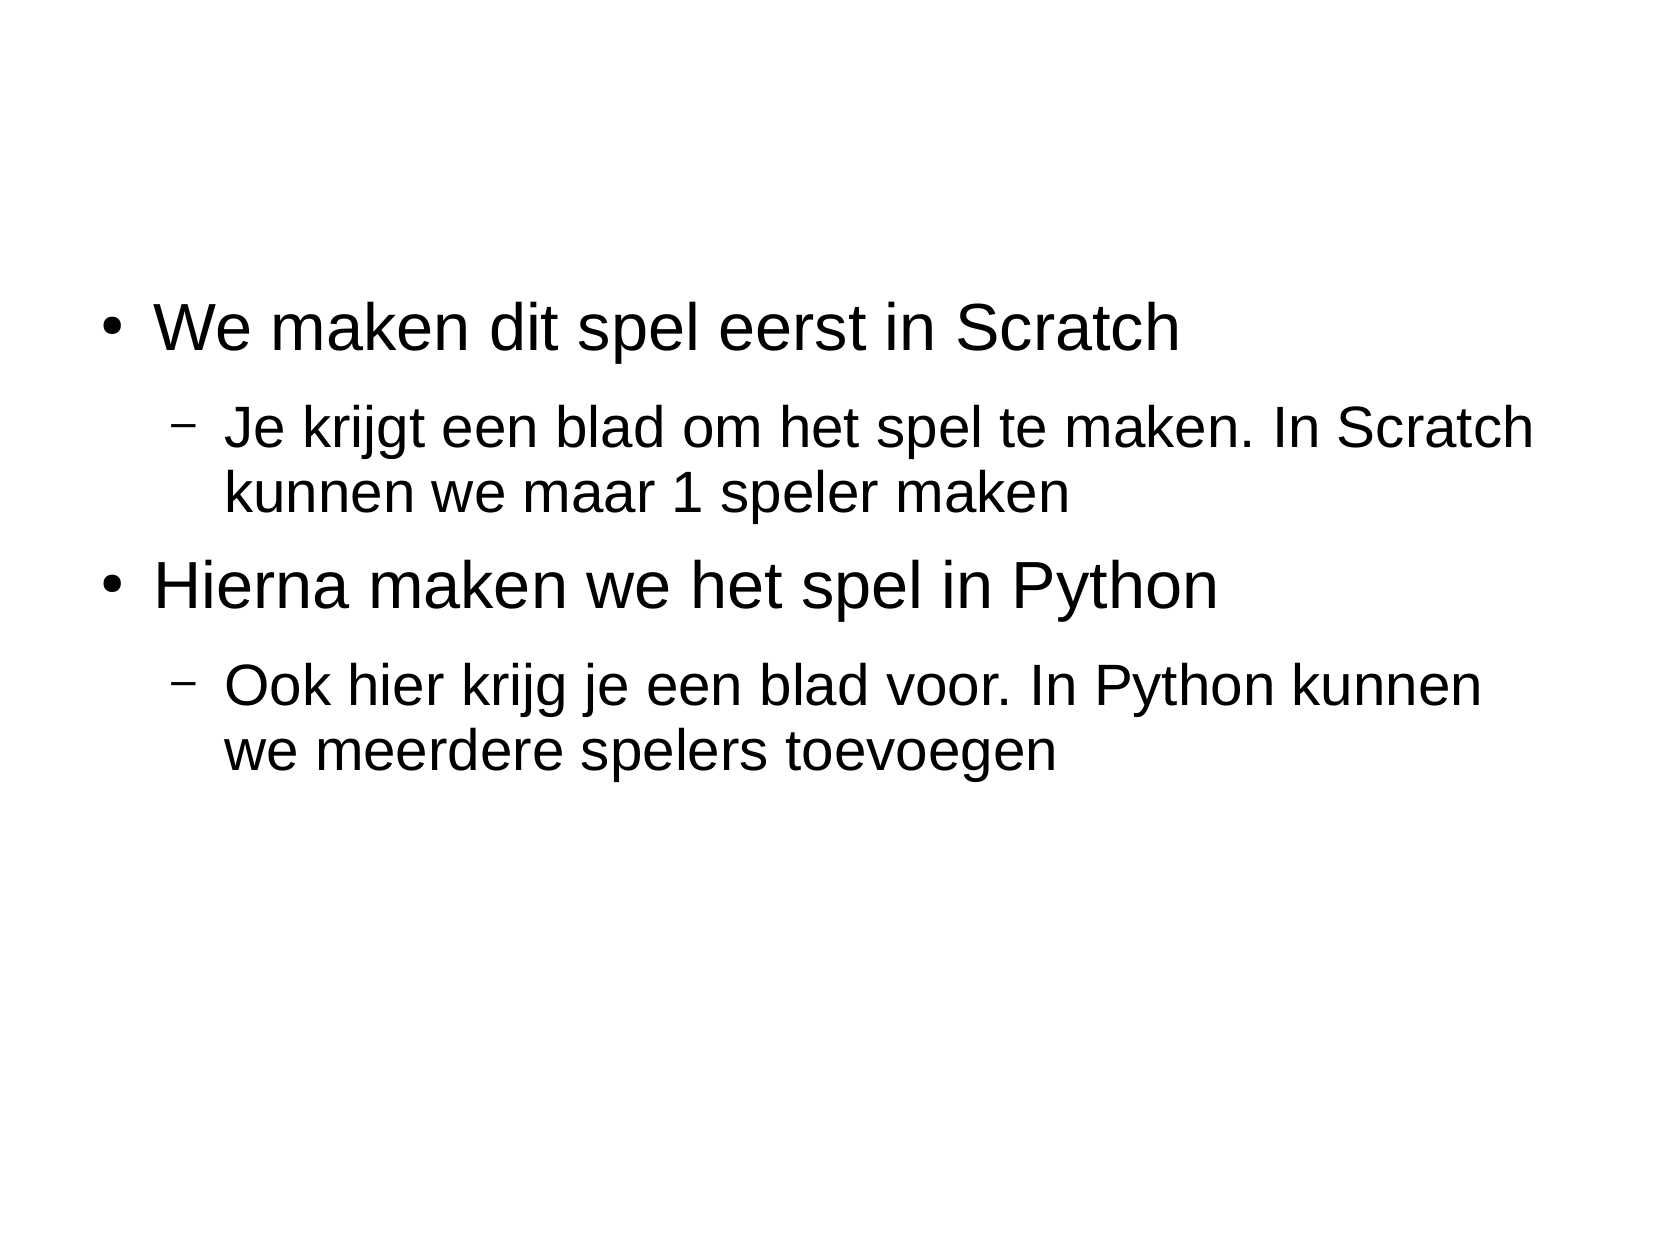

#
We maken dit spel eerst in Scratch
Je krijgt een blad om het spel te maken. In Scratch kunnen we maar 1 speler maken
Hierna maken we het spel in Python
Ook hier krijg je een blad voor. In Python kunnen we meerdere spelers toevoegen